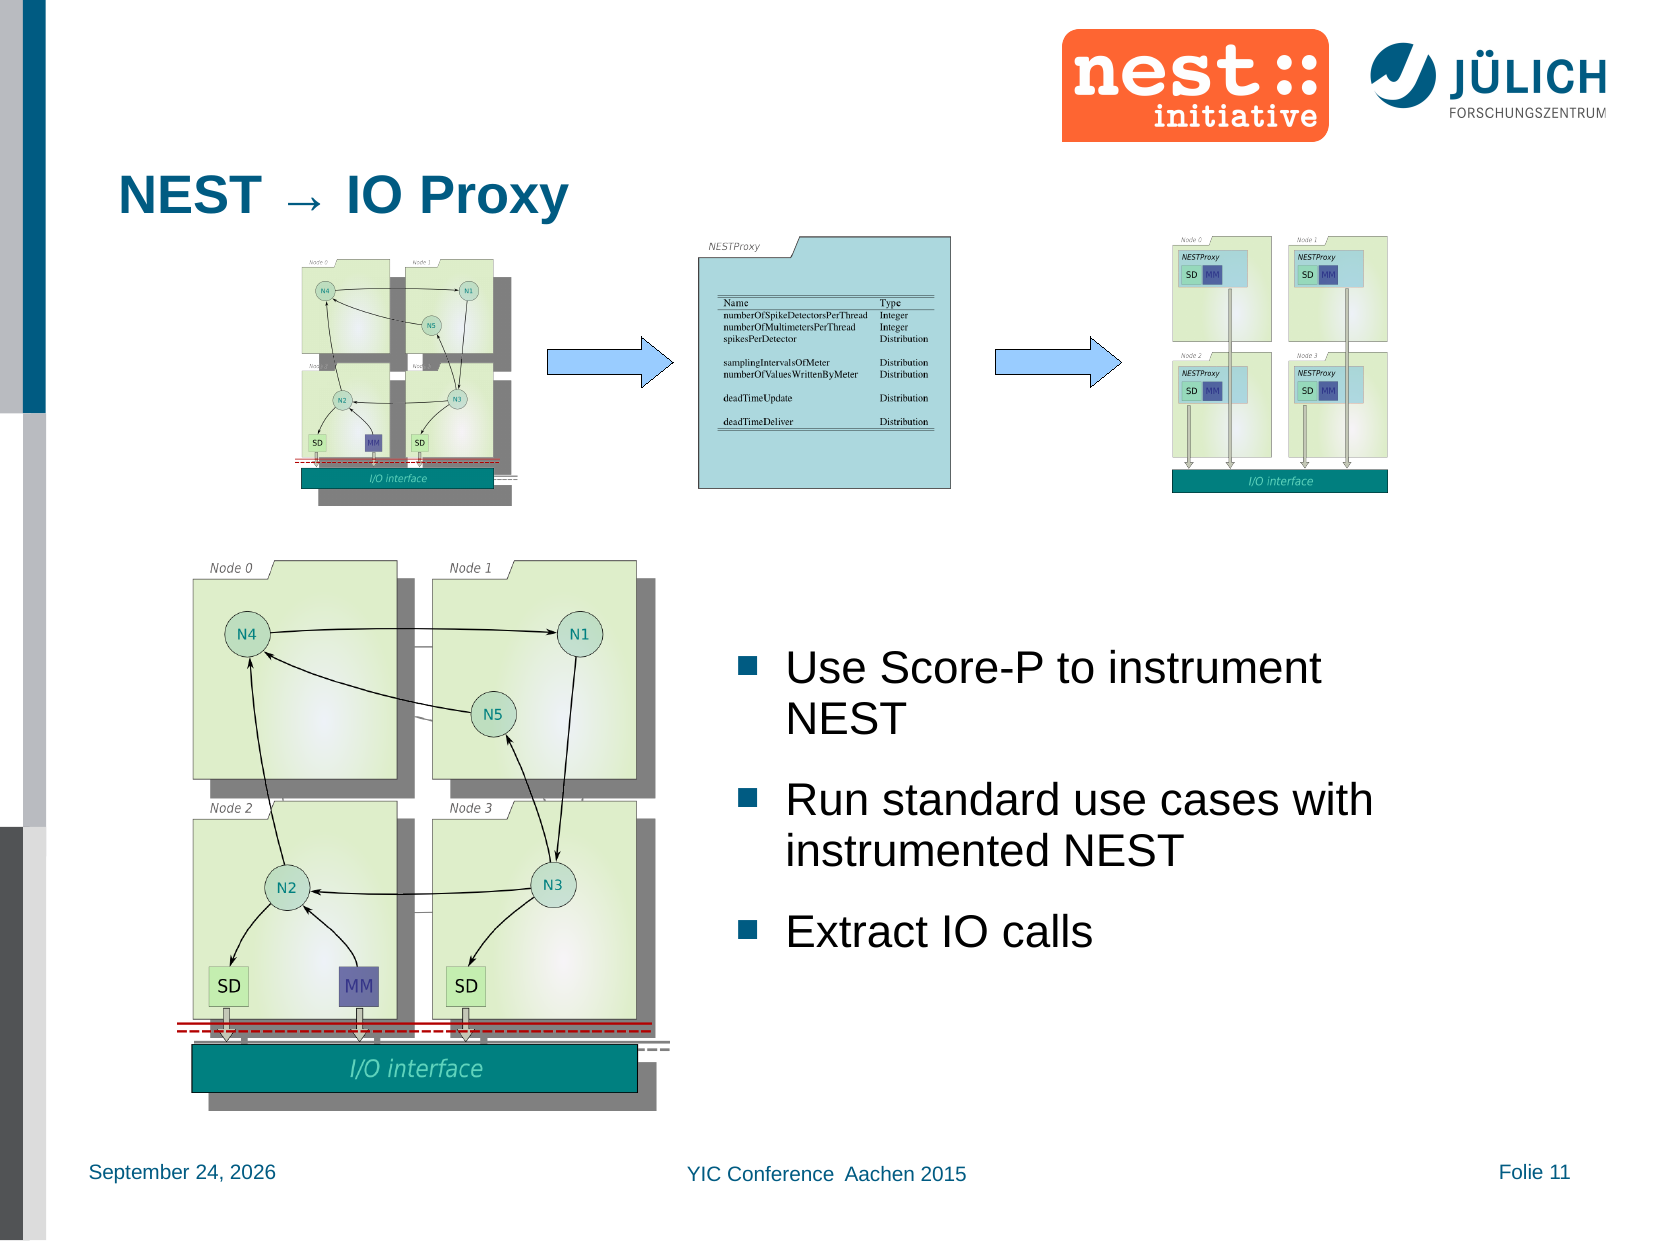

# NEST → IO Proxy
Use Score-P to instrument NEST
Run standard use cases with instrumented NEST
Extract IO calls
11
YIC Conference Aachen 2015